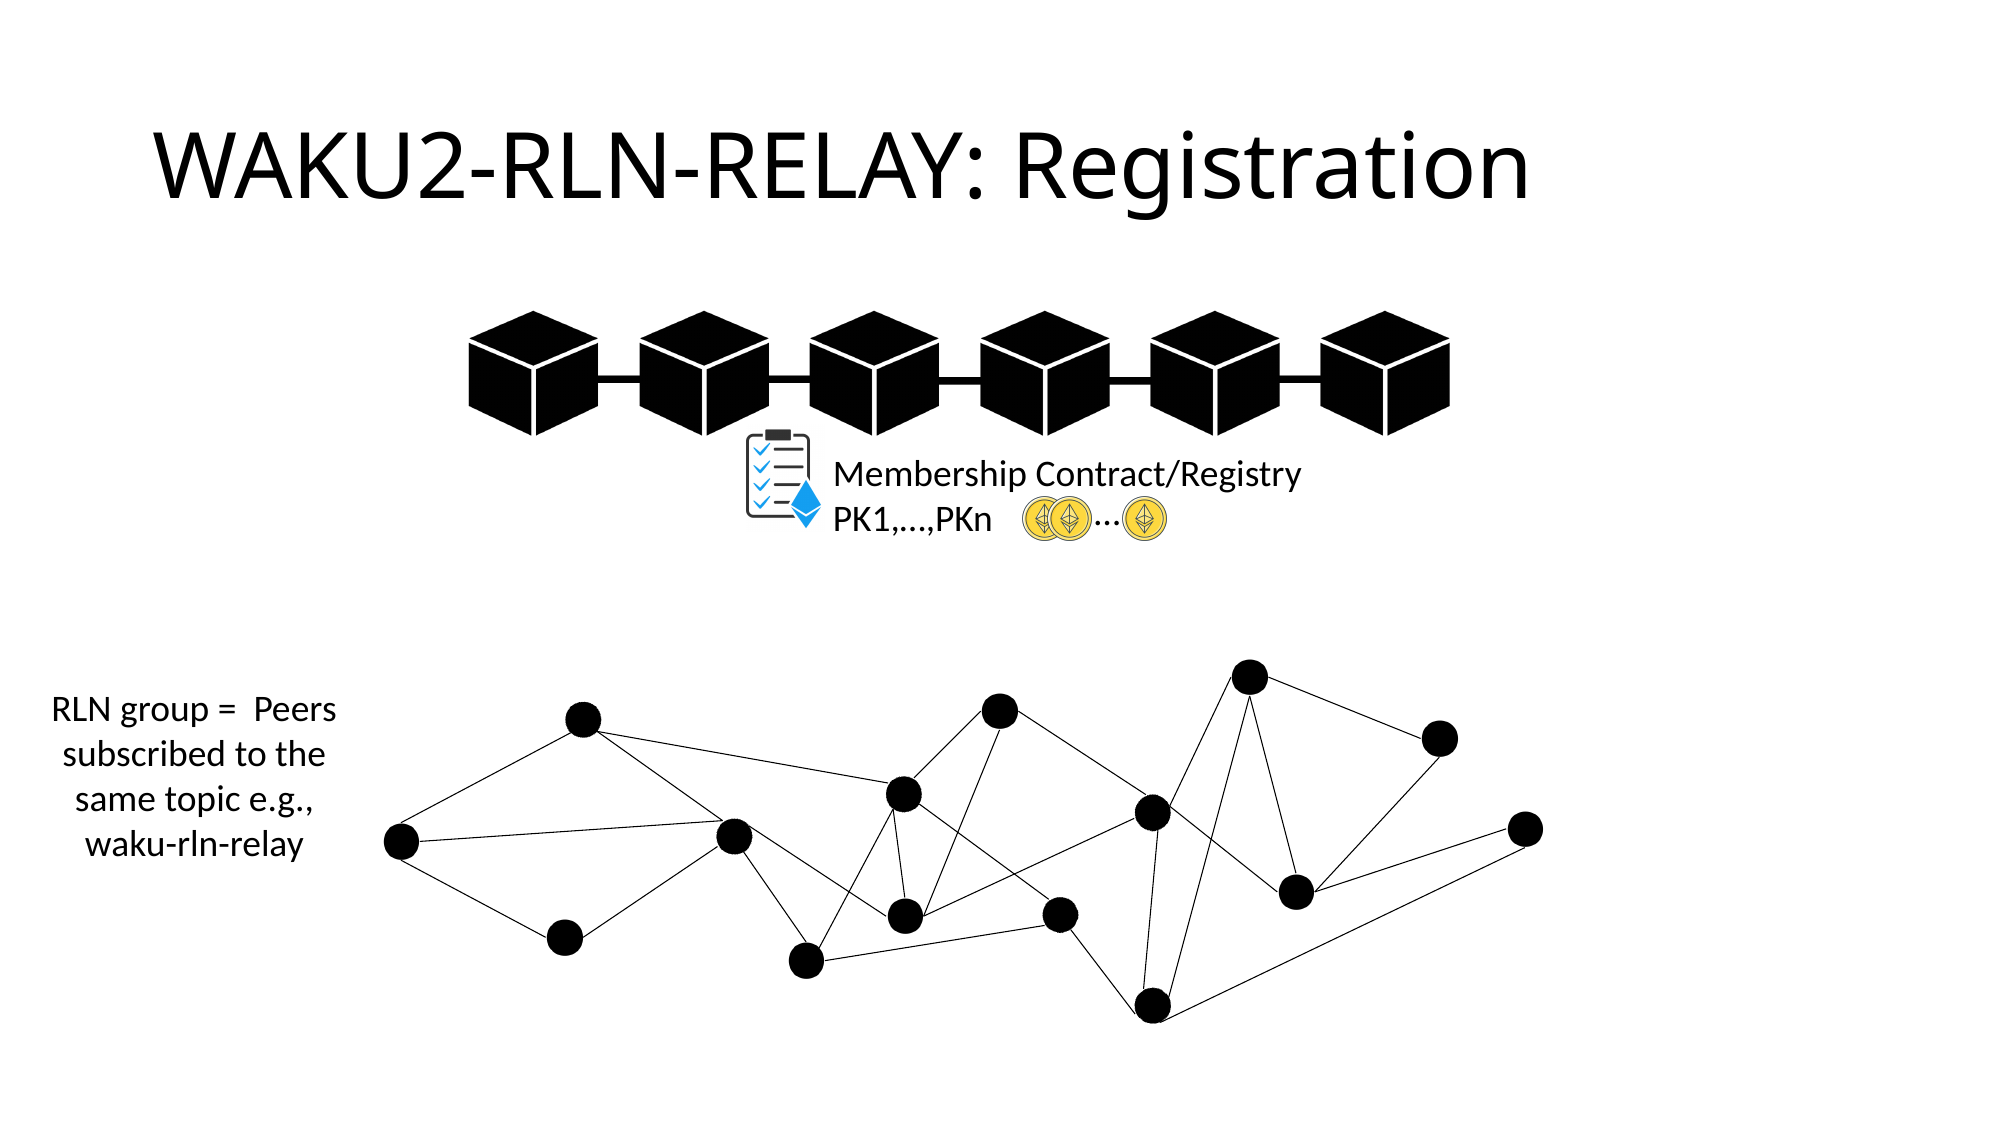

# WAKU2-RLN-RELAY: Registration
Membership Contract/Registry
PK1,…,PKn
 …
RLN group = Peers subscribed to the same topic e.g., waku-rln-relay